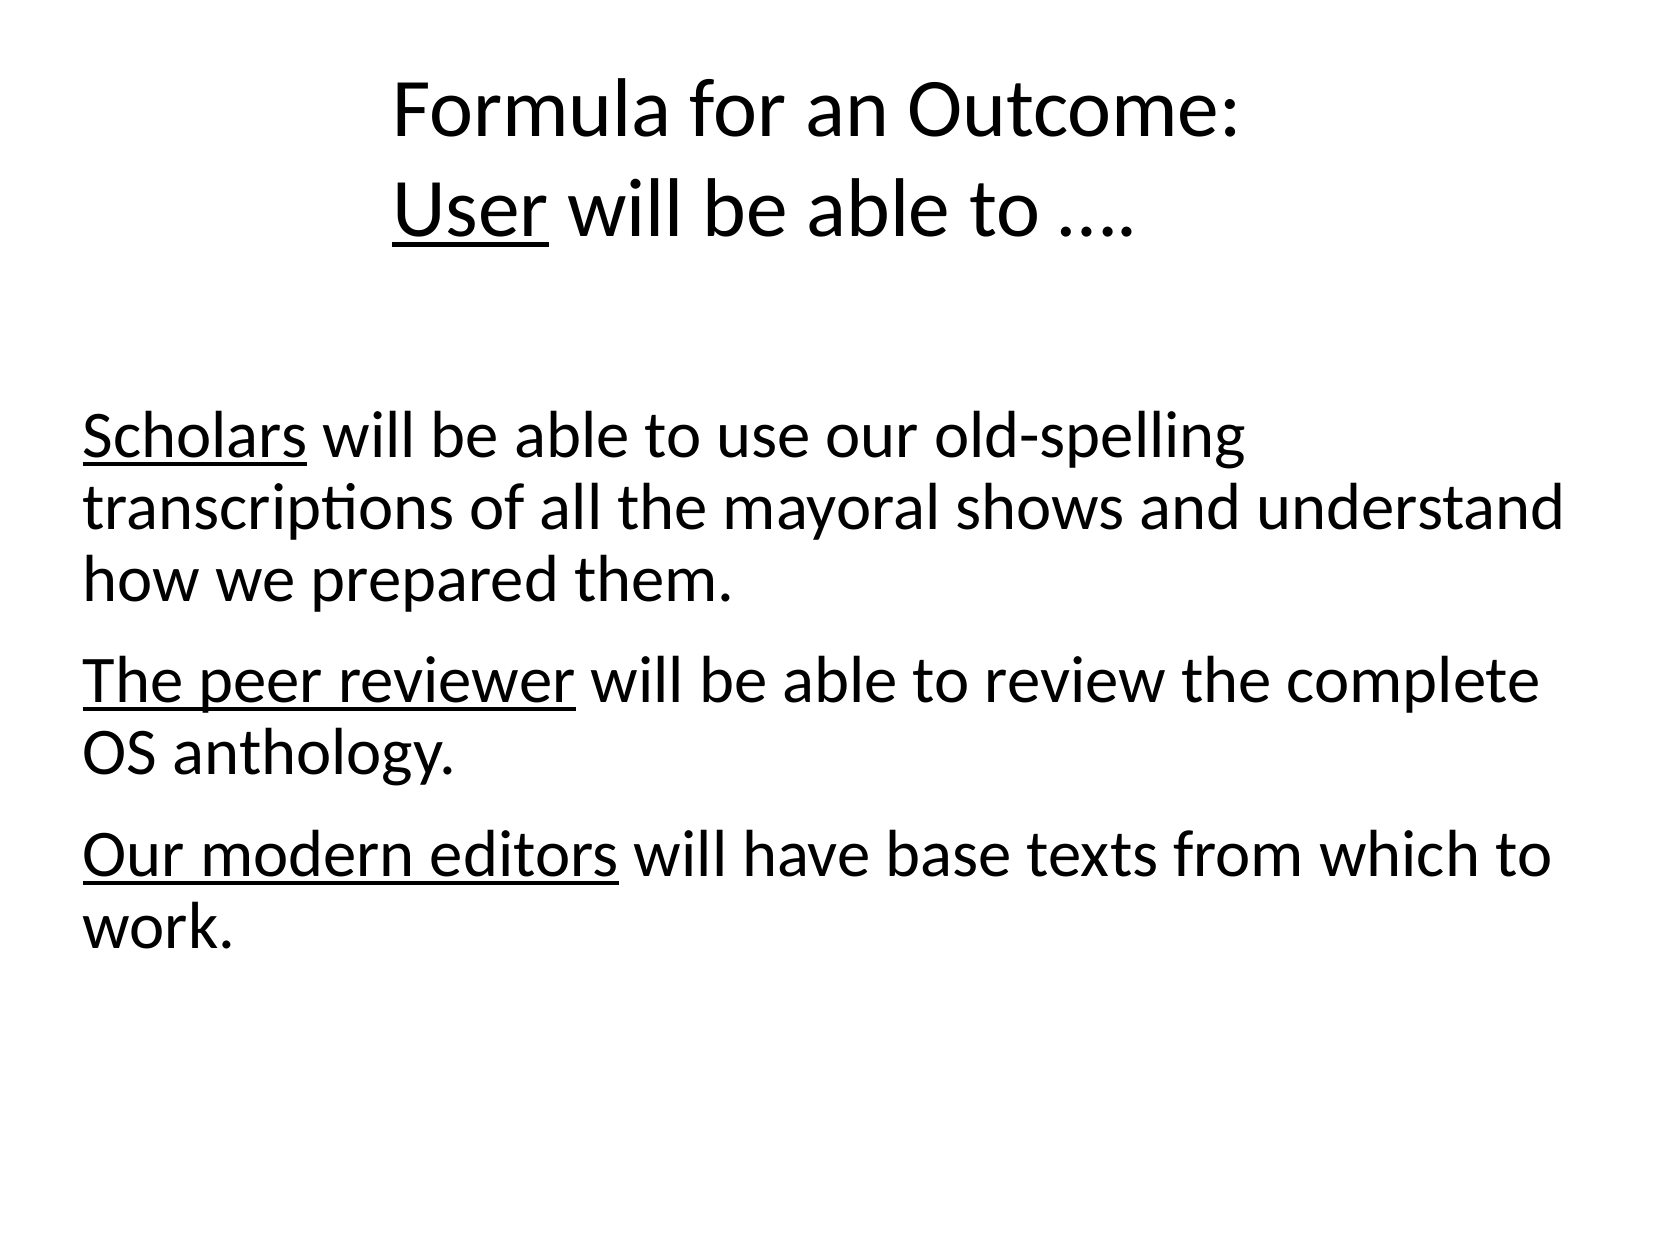

# Formula for an Outcome: User will be able to ….
Scholars will be able to use our old-spelling transcriptions of all the mayoral shows and understand how we prepared them.
The peer reviewer will be able to review the complete OS anthology.
Our modern editors will have base texts from which to work.